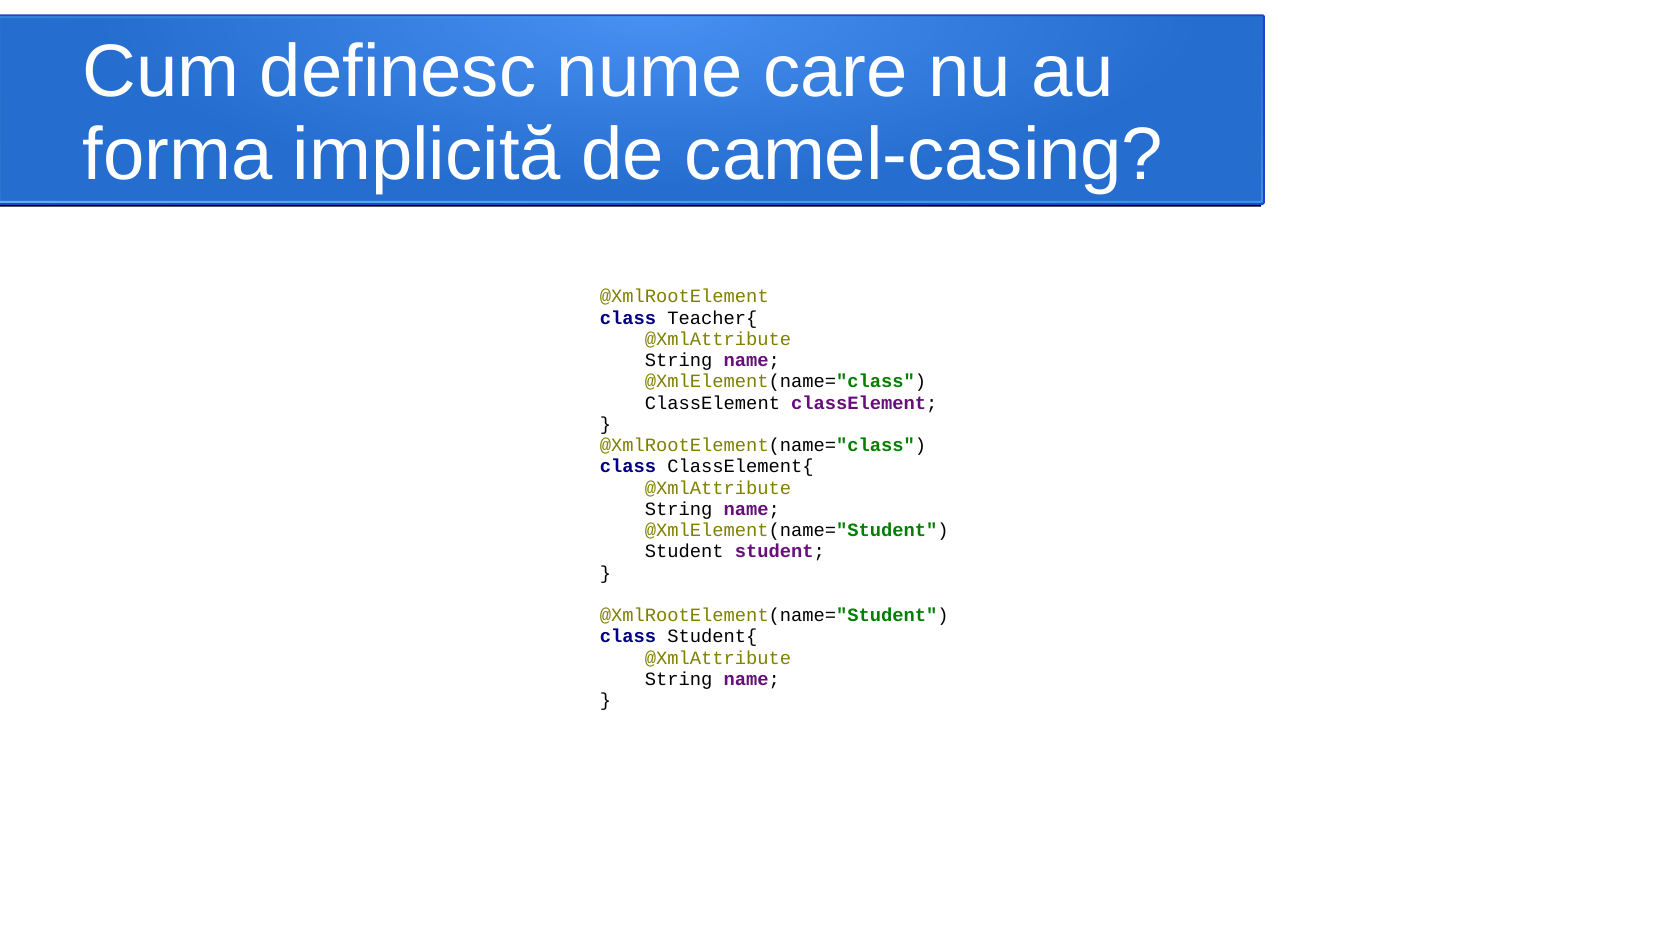

# Cum definesc nume care nu au forma implicită de camel-casing?
@XmlRootElement
class Teacher{
 @XmlAttribute
 String name;
 @XmlElement(name="class")
 ClassElement classElement;
}
@XmlRootElement(name="class")
class ClassElement{
 @XmlAttribute
 String name;
 @XmlElement(name="Student")
 Student student;
}
@XmlRootElement(name="Student")
class Student{
 @XmlAttribute
 String name;
}